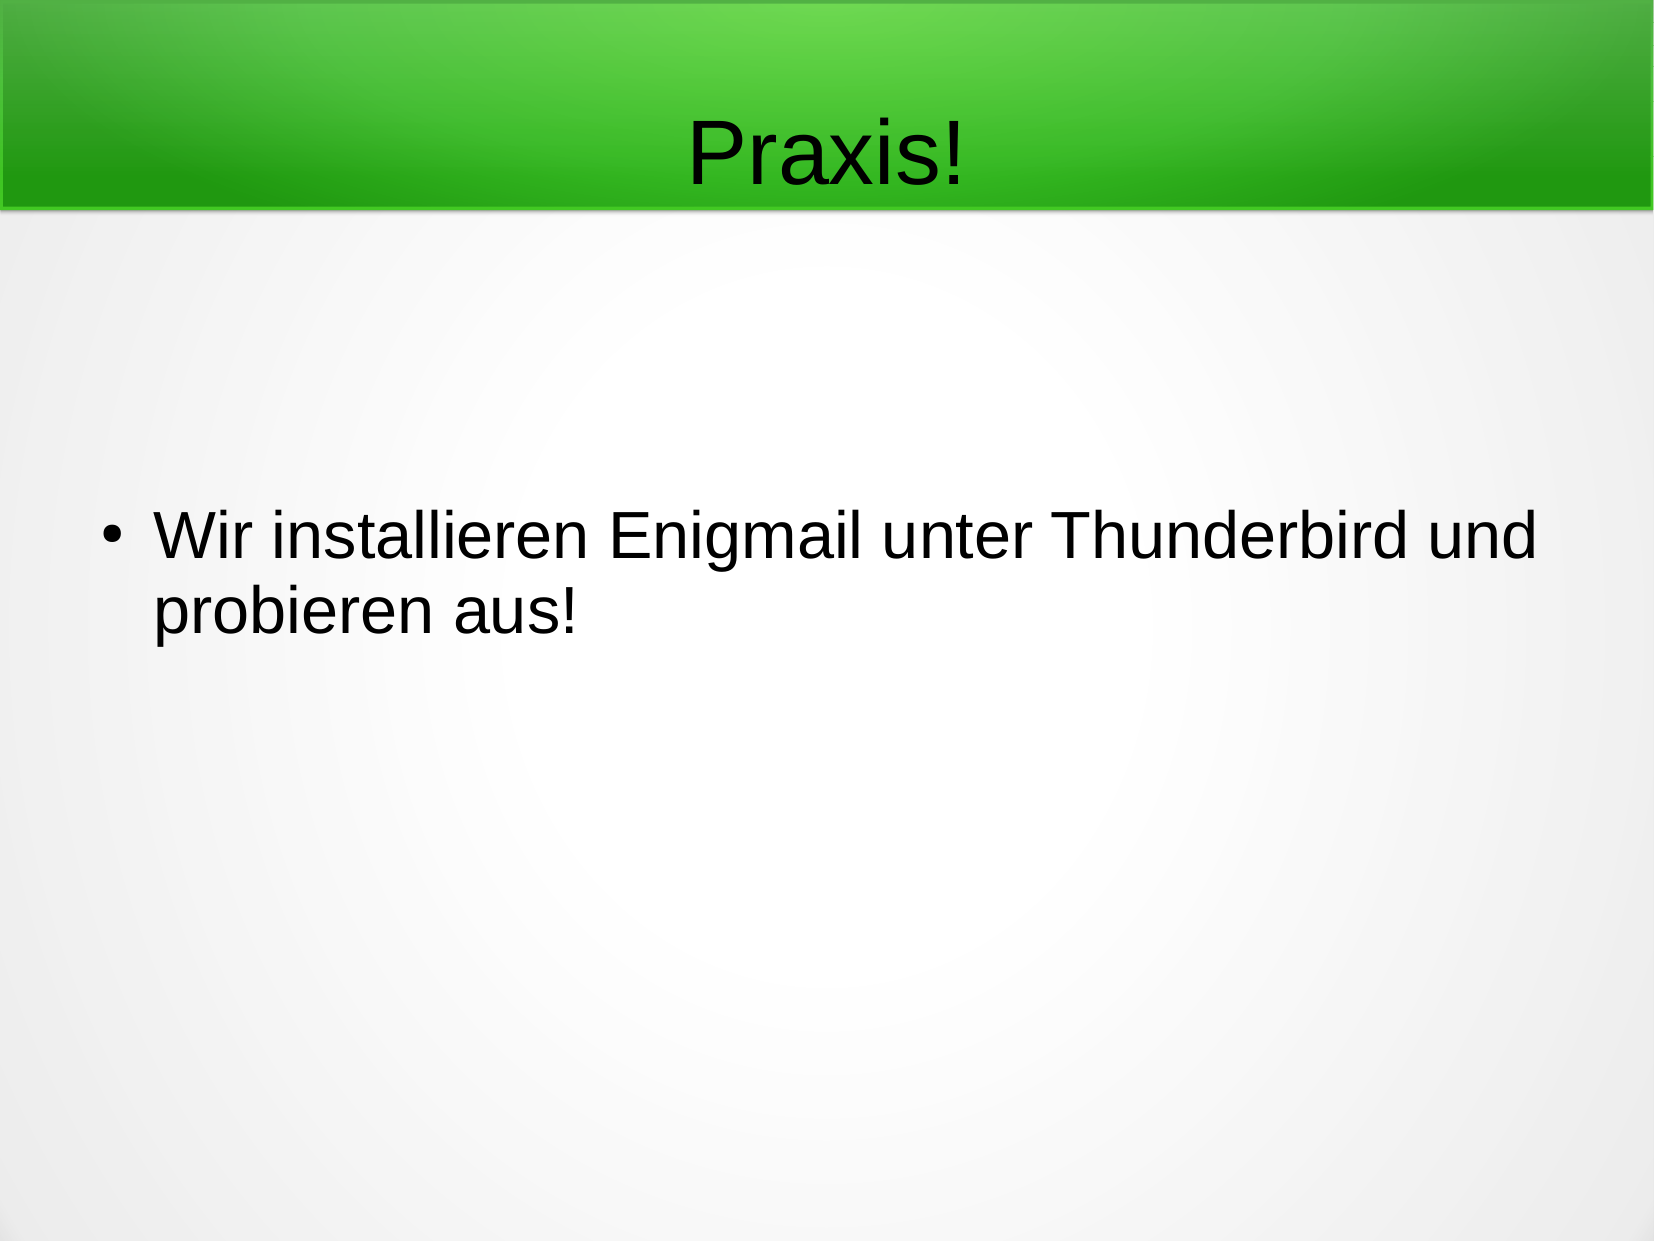

# Praxis!
Wir installieren Enigmail unter Thunderbird und probieren aus!